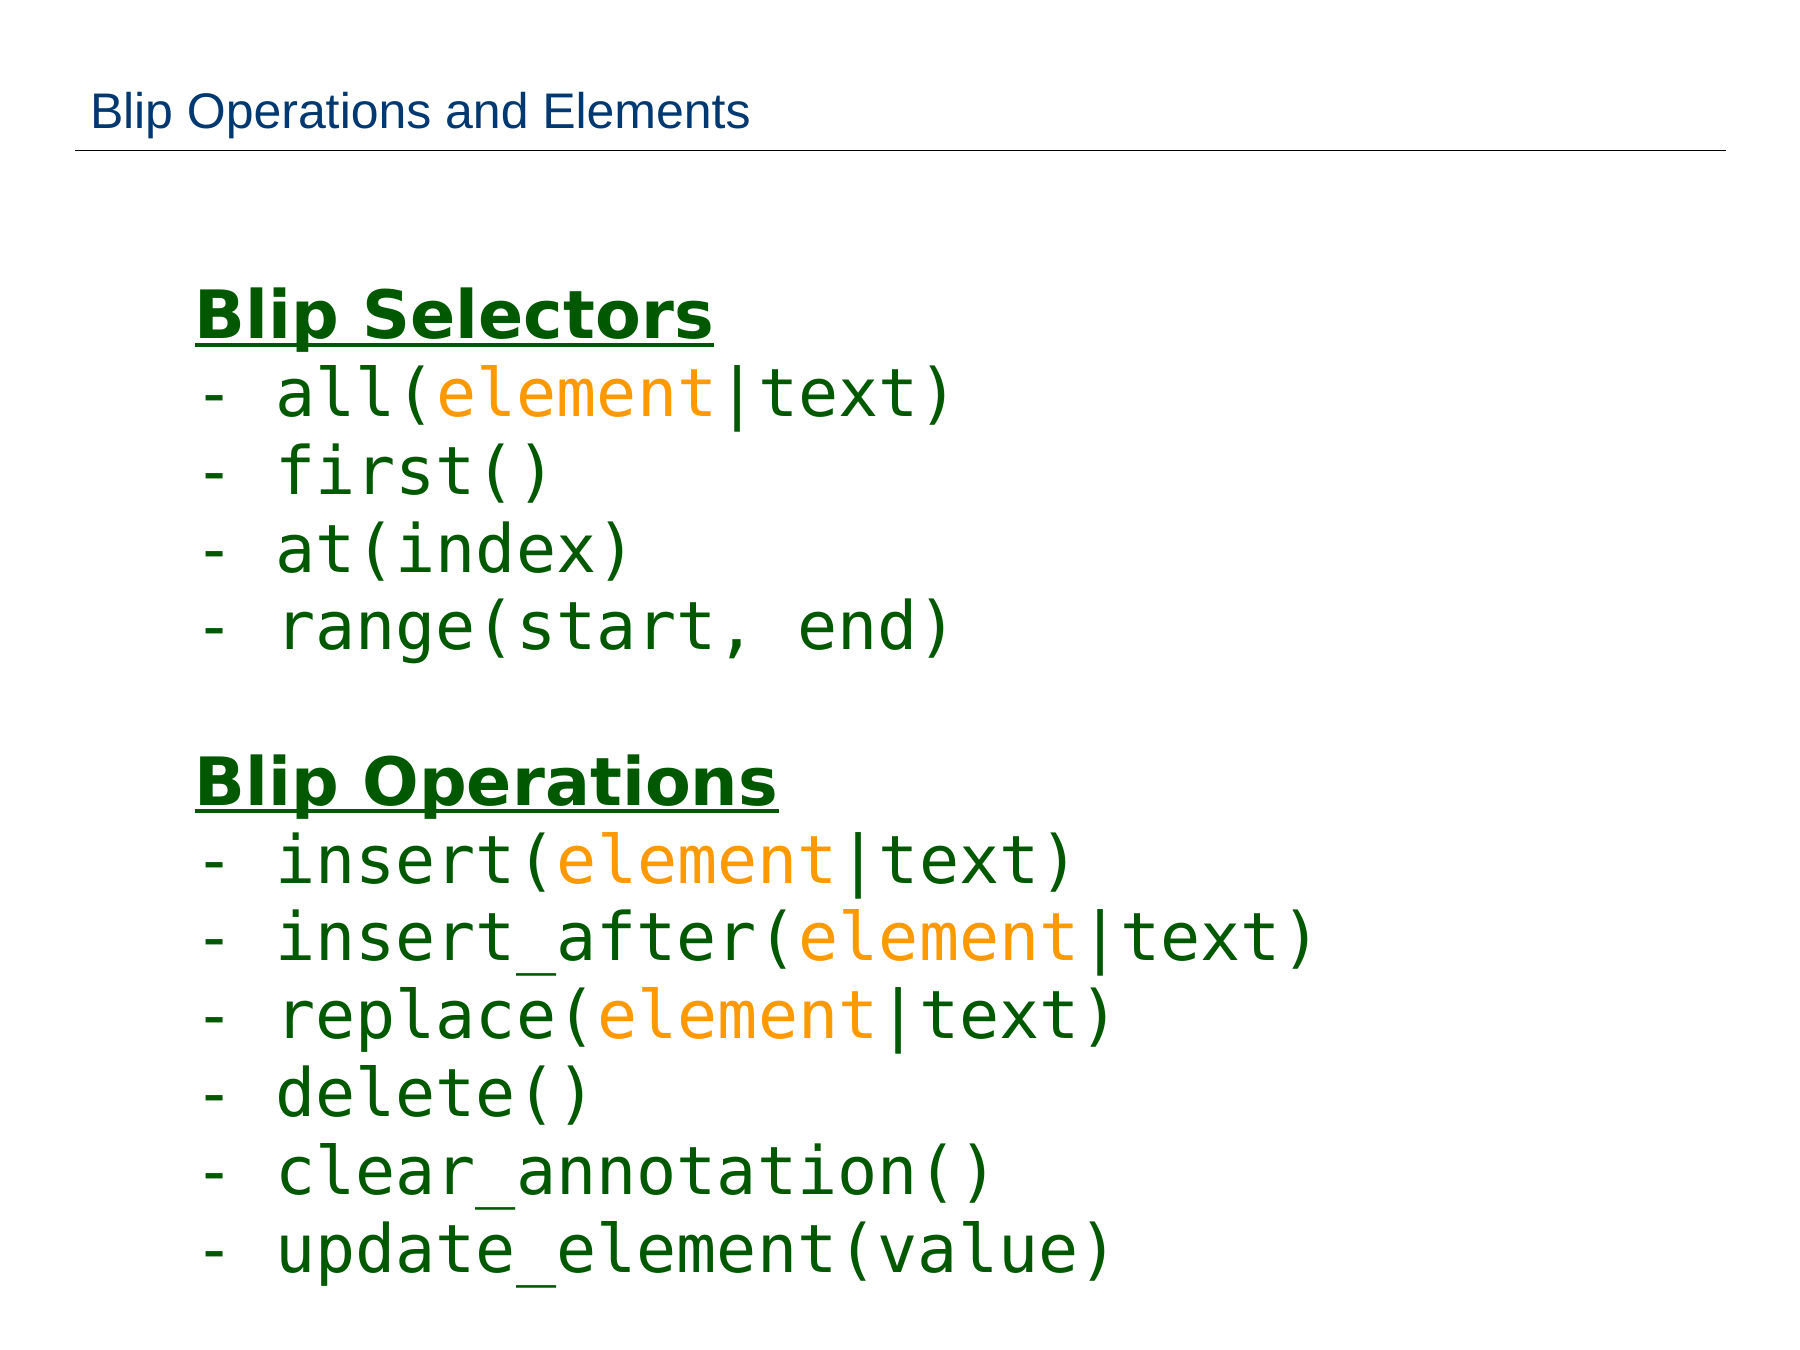

# Blip Operations and Elements
Blip Selectors
- all(element|text)
- first()
- at(index)
- range(start, end)
Blip Operations
- insert(element|text)
- insert_after(element|text)
- replace(element|text)
- delete()
- clear_annotation()
- update_element(value)